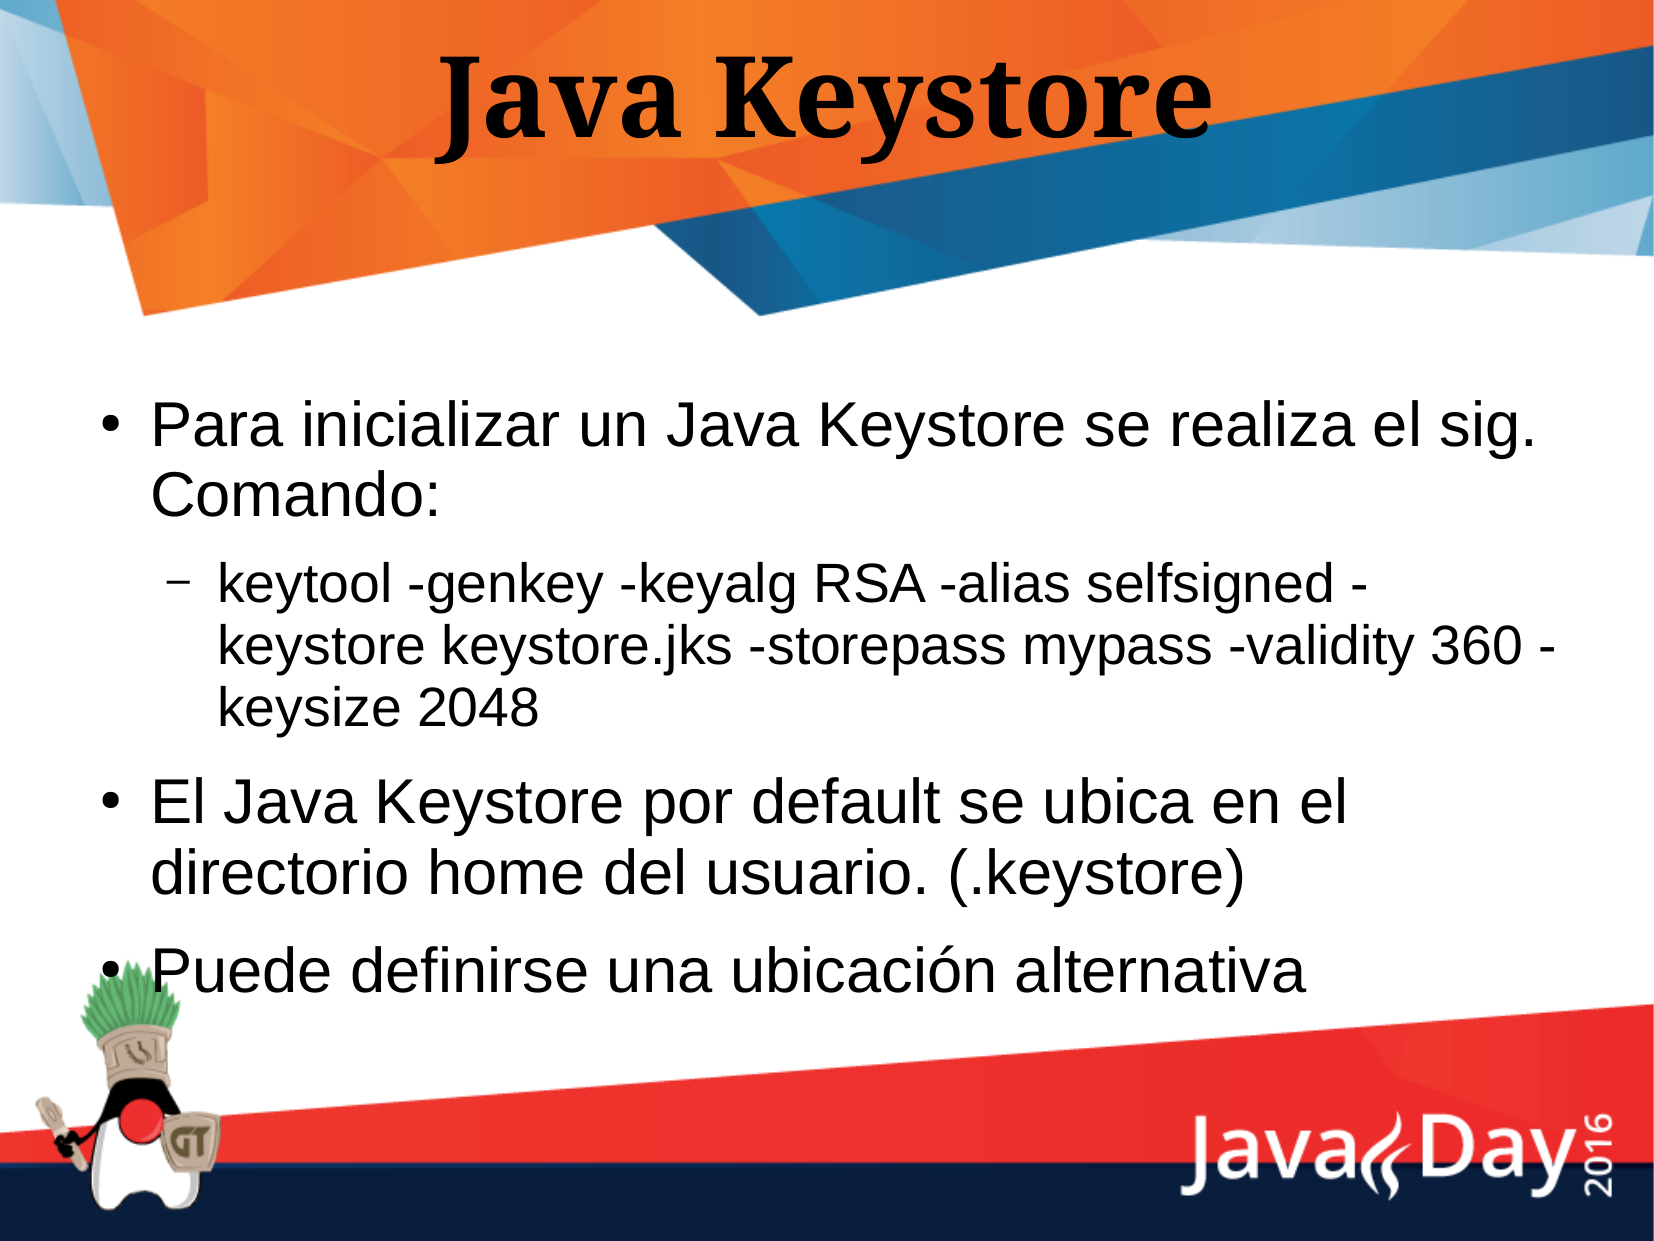

# Java Keystore
Para inicializar un Java Keystore se realiza el sig. Comando:
keytool -genkey -keyalg RSA -alias selfsigned -keystore keystore.jks -storepass mypass -validity 360 -keysize 2048
El Java Keystore por default se ubica en el directorio home del usuario. (.keystore)
Puede definirse una ubicación alternativa